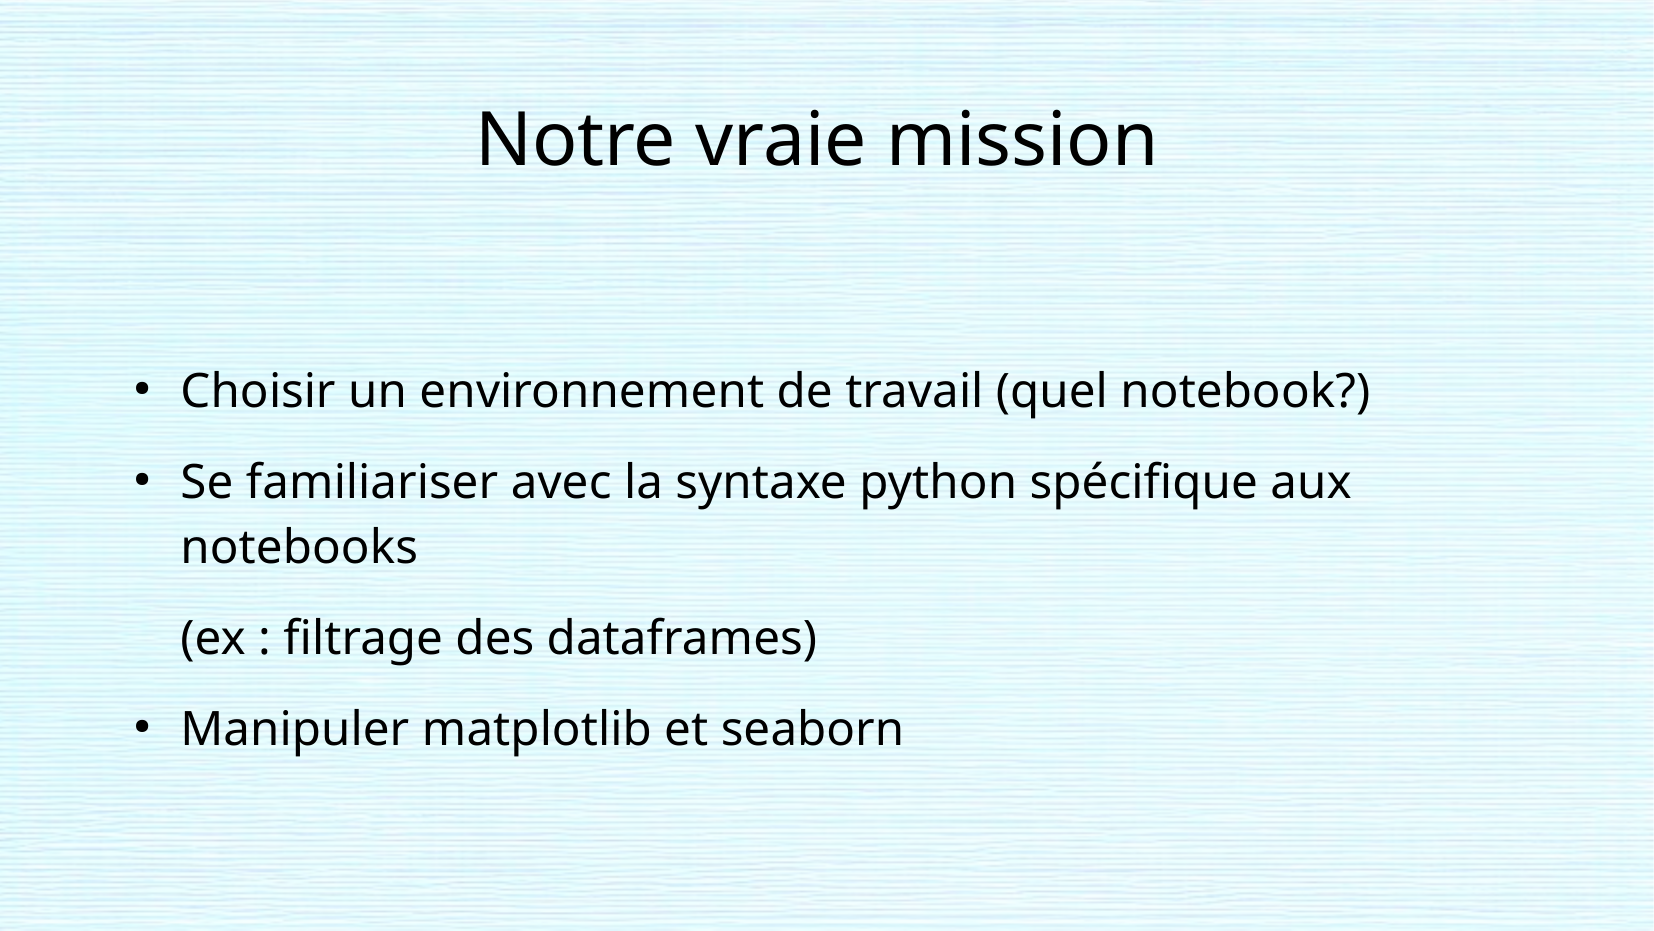

# Notre vraie mission
Choisir un environnement de travail (quel notebook?)
Se familiariser avec la syntaxe python spécifique aux notebooks
(ex : filtrage des dataframes)
Manipuler matplotlib et seaborn